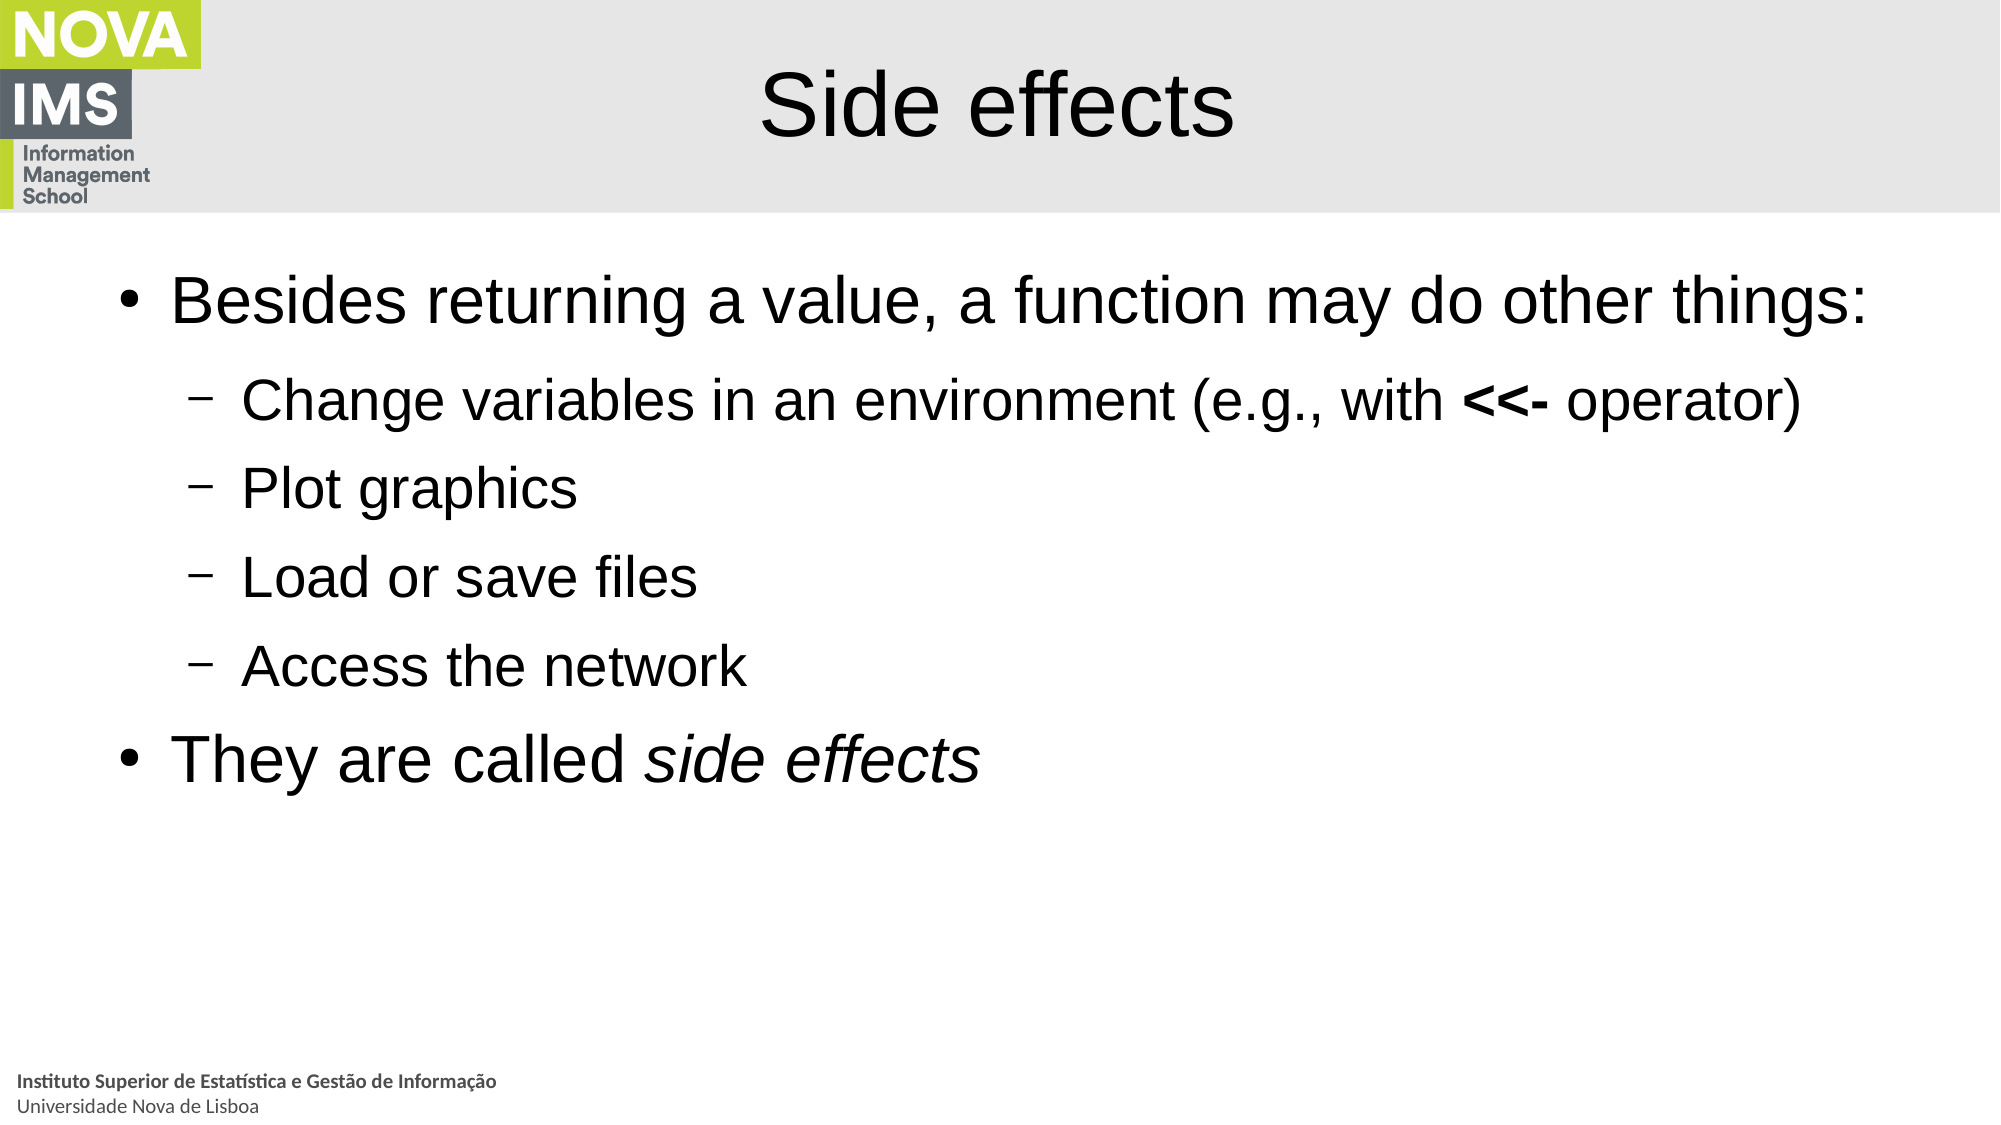

# Side effects
Besides returning a value, a function may do other things:
Change variables in an environment (e.g., with <<- operator)
Plot graphics
Load or save files
Access the network
They are called side effects